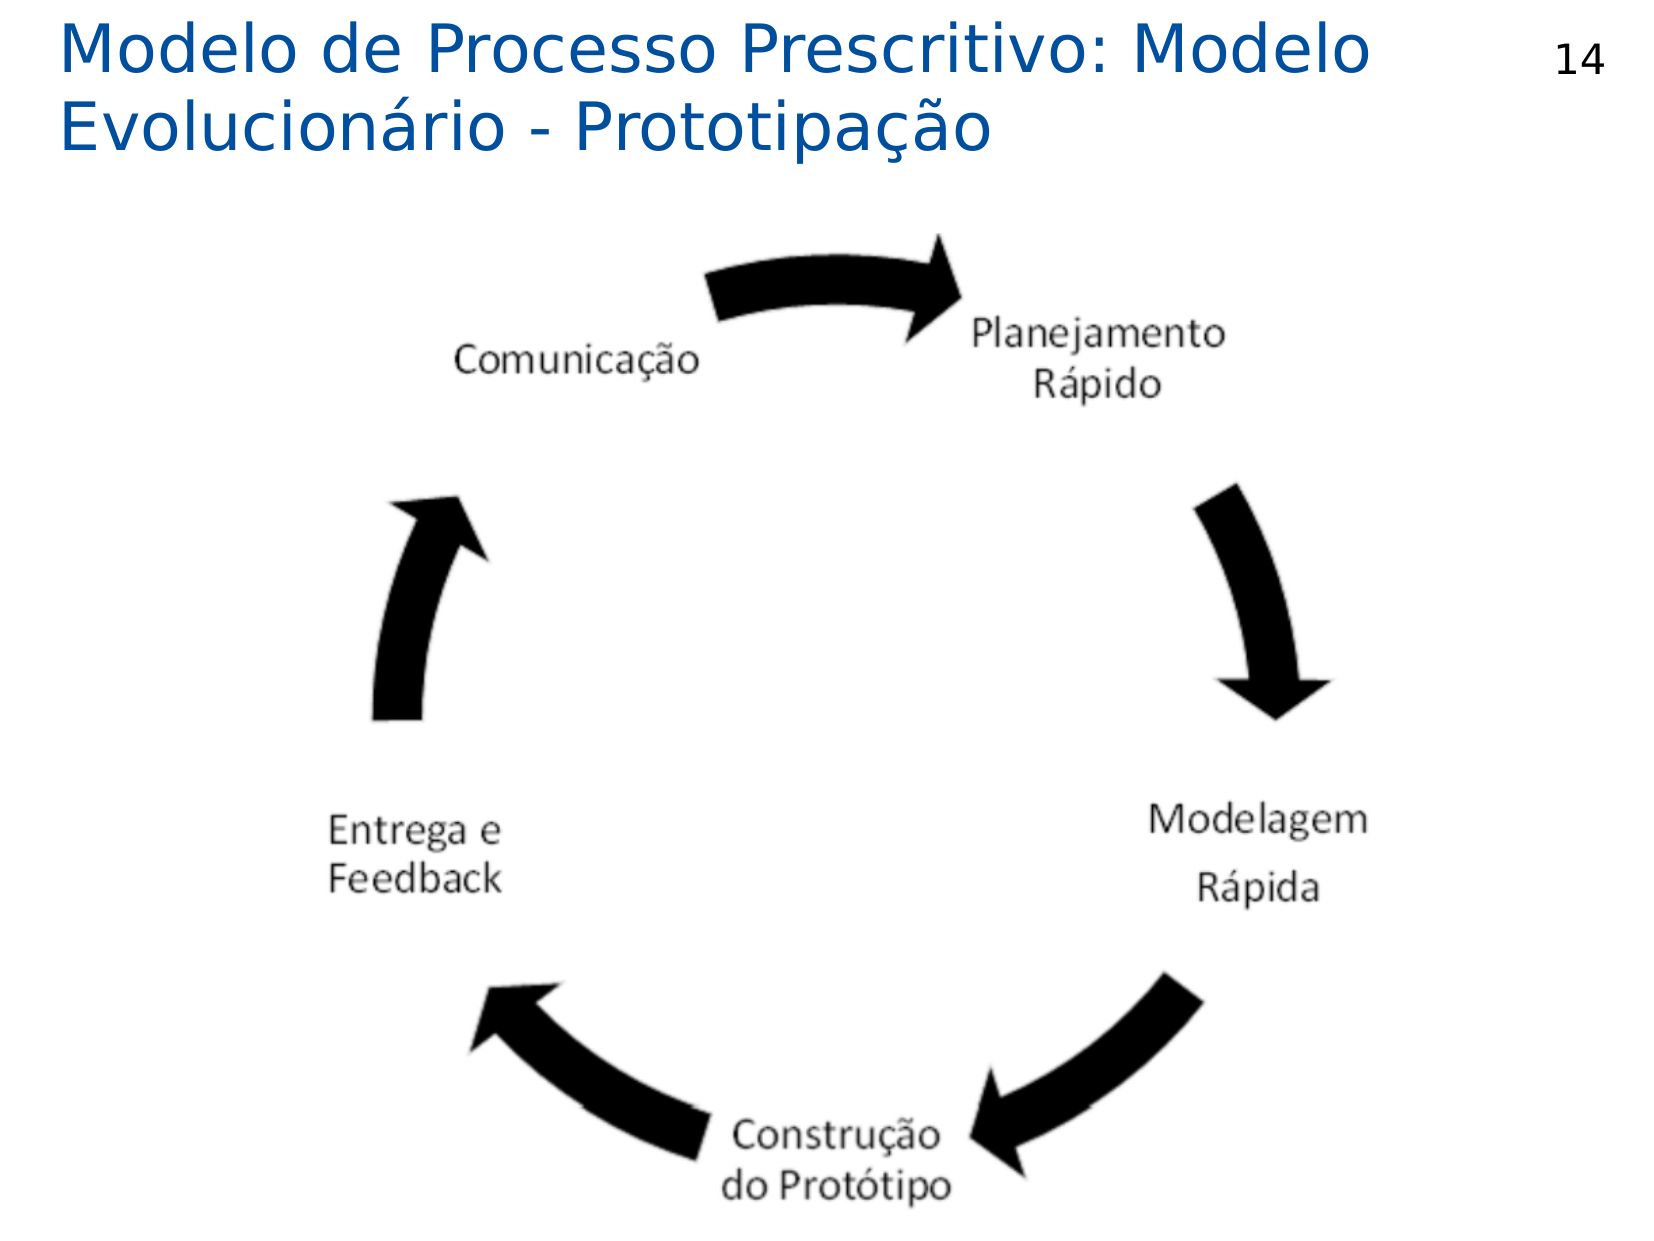

# Modelo de Processo Prescritivo: Modelo Evolucionário - Prototipação
14